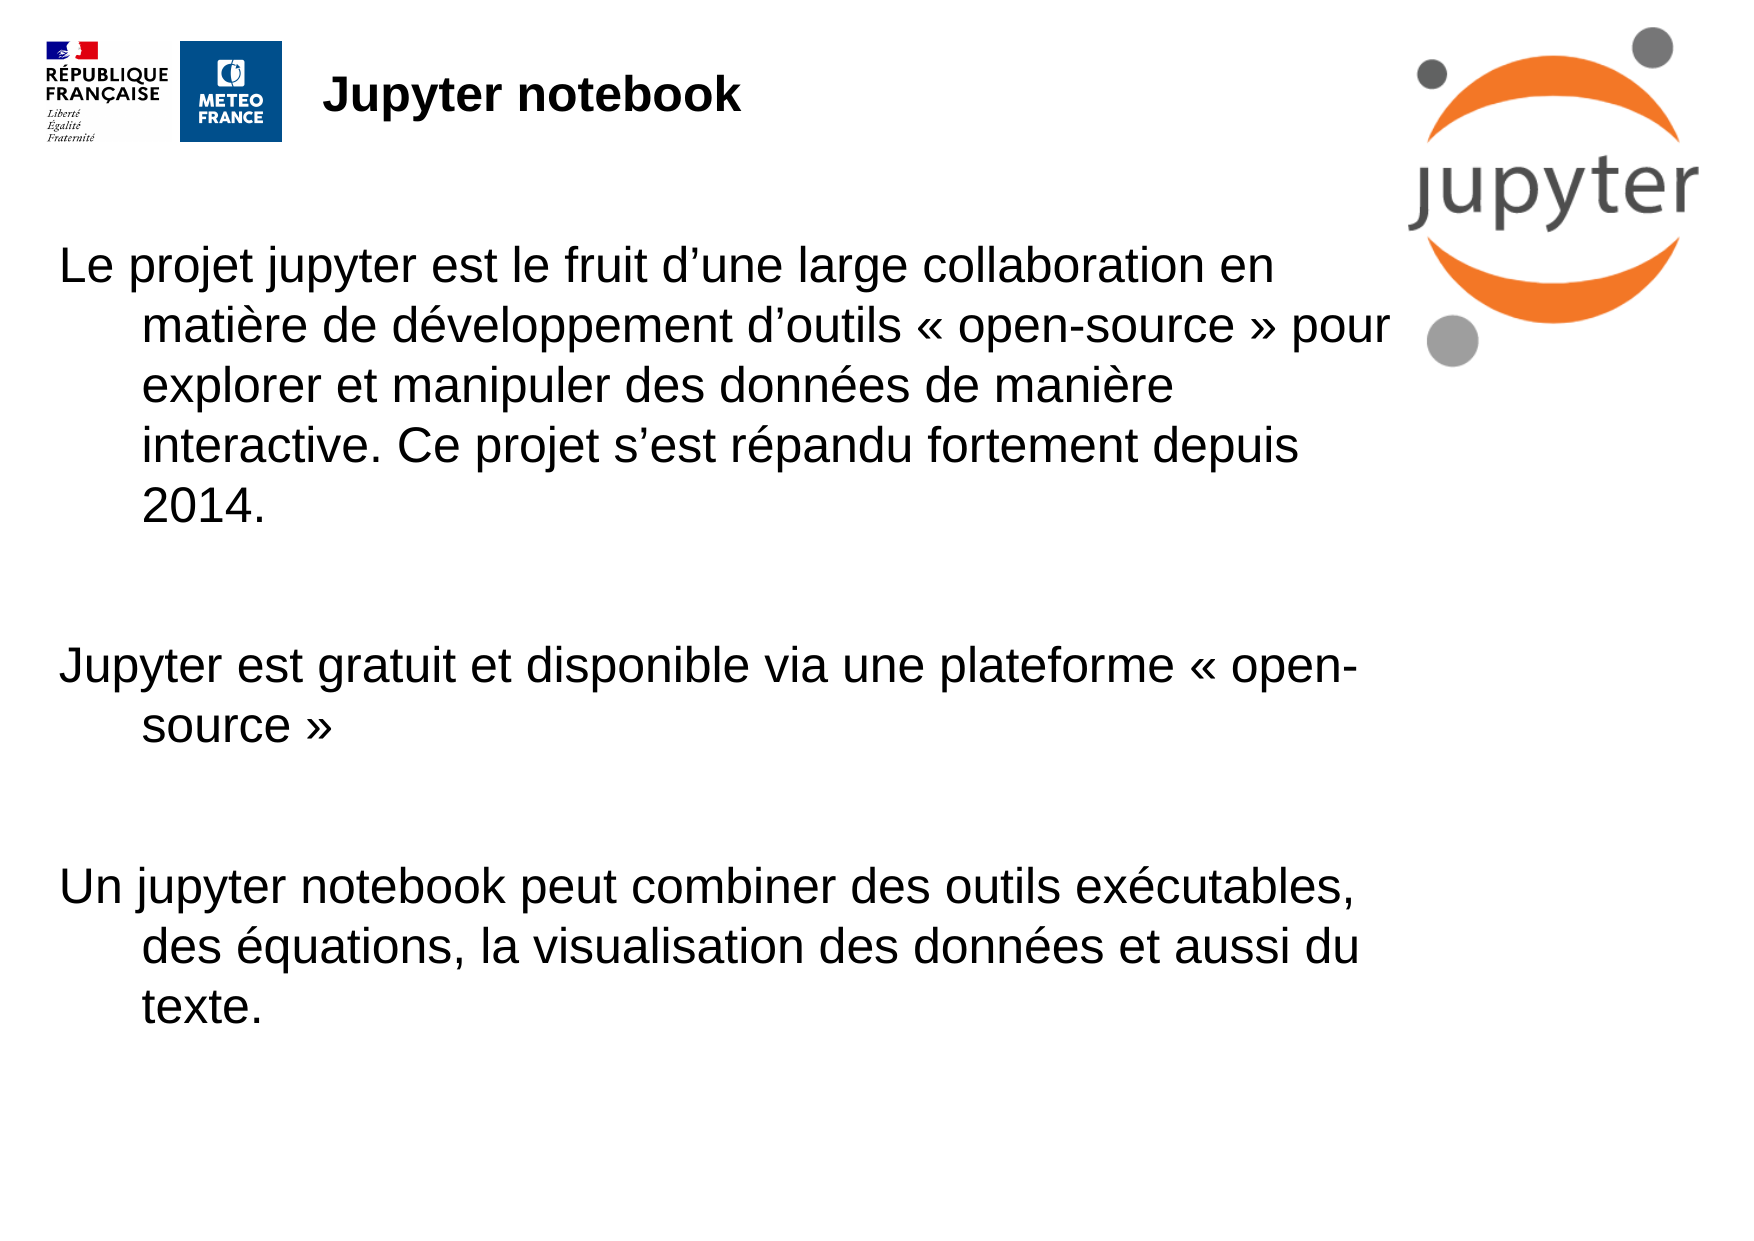

Jupyter notebook
Le projet jupyter est le fruit d’une large collaboration en matière de développement d’outils « open-source » pour explorer et manipuler des données de manière interactive. Ce projet s’est répandu fortement depuis 2014.
Jupyter est gratuit et disponible via une plateforme « open-source »
Un jupyter notebook peut combiner des outils exécutables, des équations, la visualisation des données et aussi du texte.